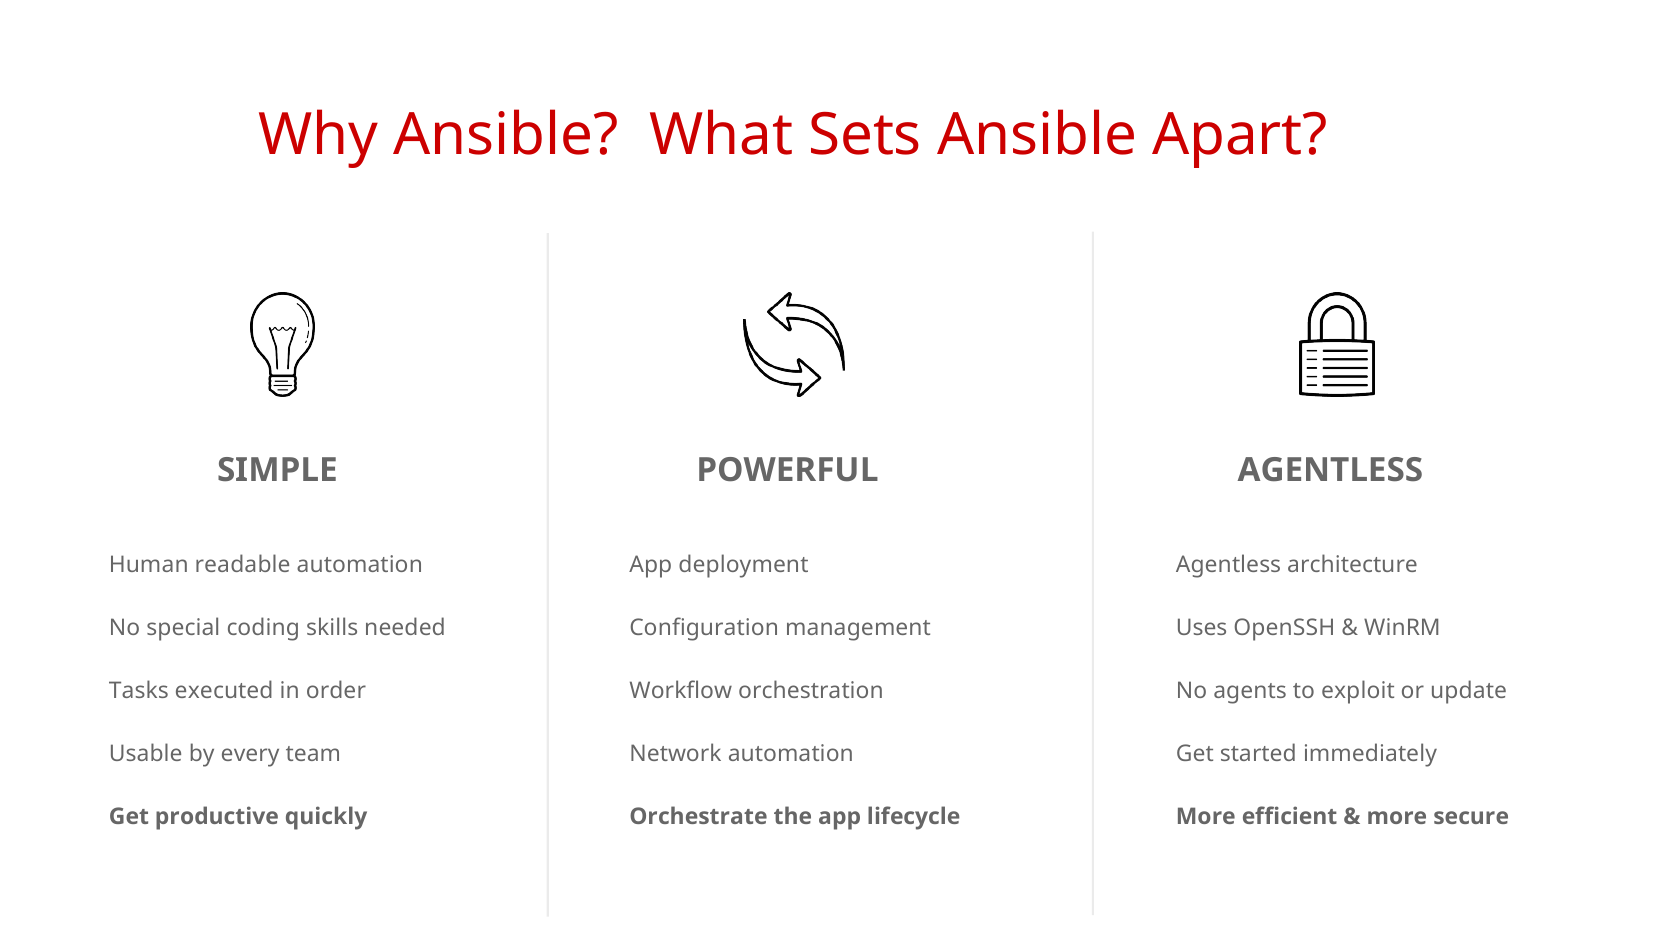

Why Ansible? What Sets Ansible Apart?
SIMPLE
POWERFUL
AGENTLESS
Human readable automation
App deployment
Agentless architecture
No special coding skills needed
Conﬁguration management
Uses OpenSSH & WinRM
Tasks executed in order
Workﬂow orchestration
No agents to exploit or update
Usable by every team
Network automation
Get started immediately
Get productive quickly
Orchestrate the app lifecycle
More efﬁcient & more secure